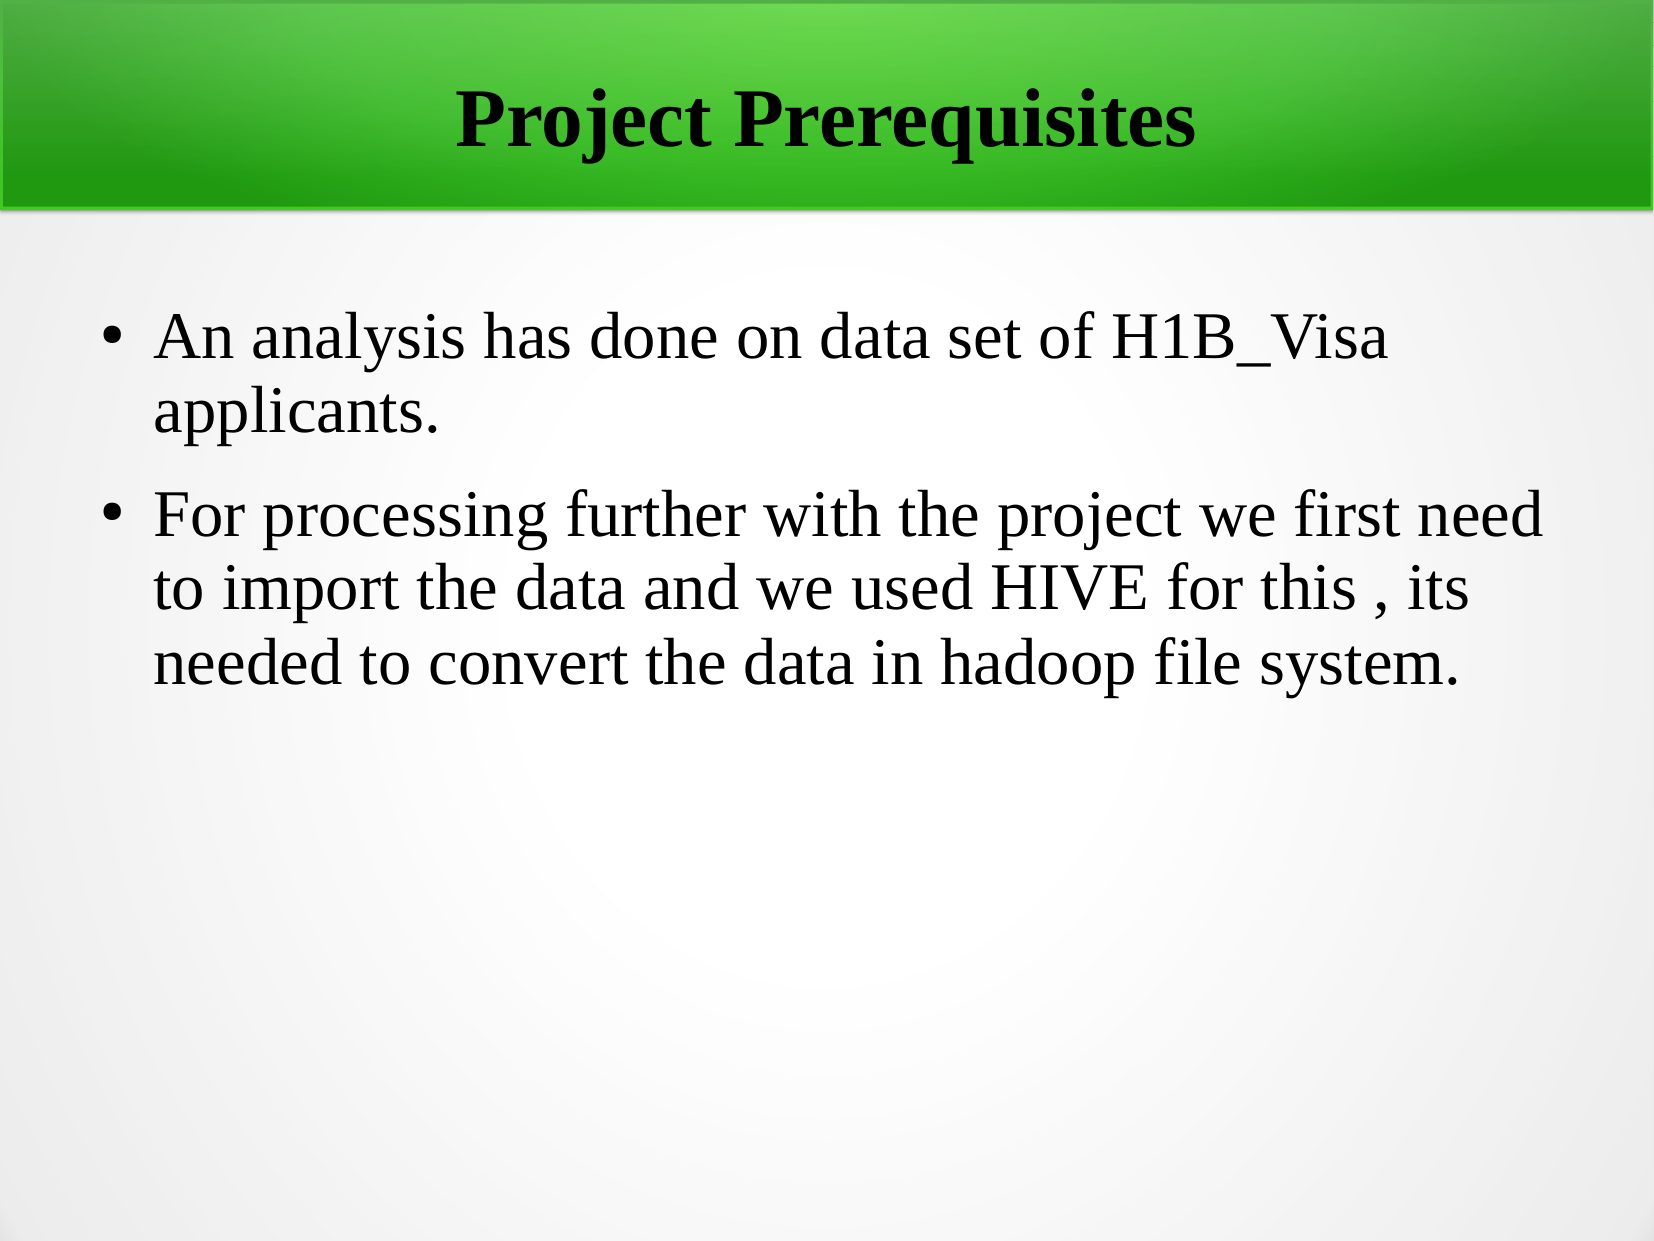

# Project Prerequisites
An analysis has done on data set of H1B_Visa applicants.
For processing further with the project we first need to import the data and we used HIVE for this , its needed to convert the data in hadoop file system.